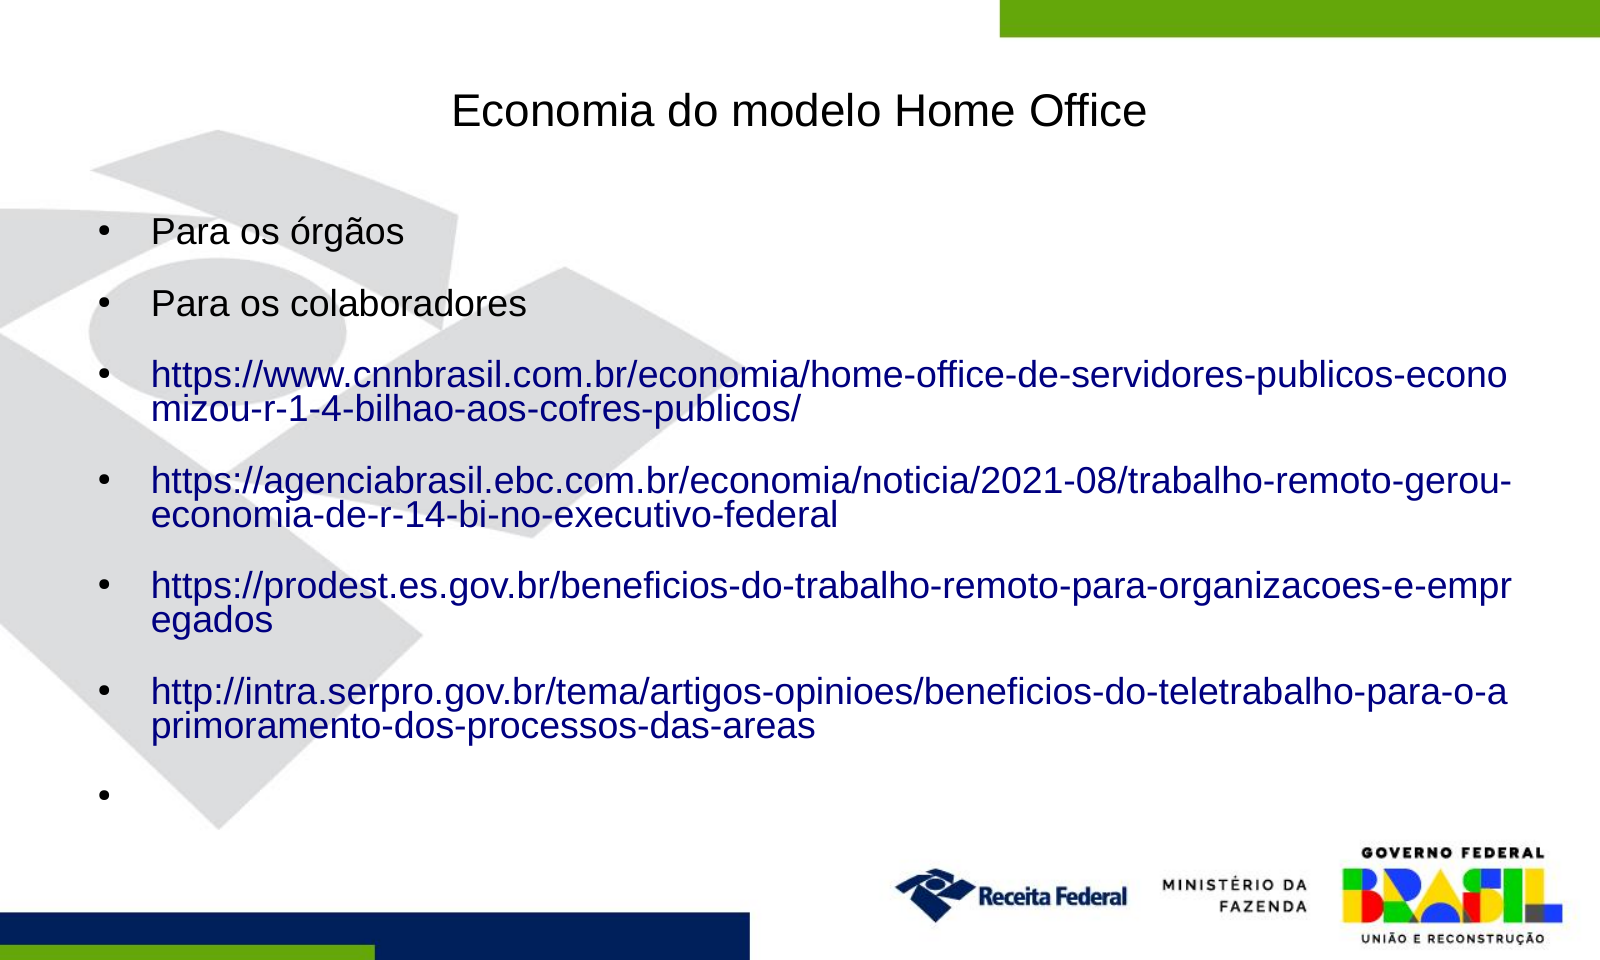

# Economia do modelo Home Office
Para os órgãos
Para os colaboradores
https://www.cnnbrasil.com.br/economia/home-office-de-servidores-publicos-economizou-r-1-4-bilhao-aos-cofres-publicos/
https://agenciabrasil.ebc.com.br/economia/noticia/2021-08/trabalho-remoto-gerou-economia-de-r-14-bi-no-executivo-federal
https://prodest.es.gov.br/beneficios-do-trabalho-remoto-para-organizacoes-e-empregados
http://intra.serpro.gov.br/tema/artigos-opinioes/beneficios-do-teletrabalho-para-o-aprimoramento-dos-processos-das-areas